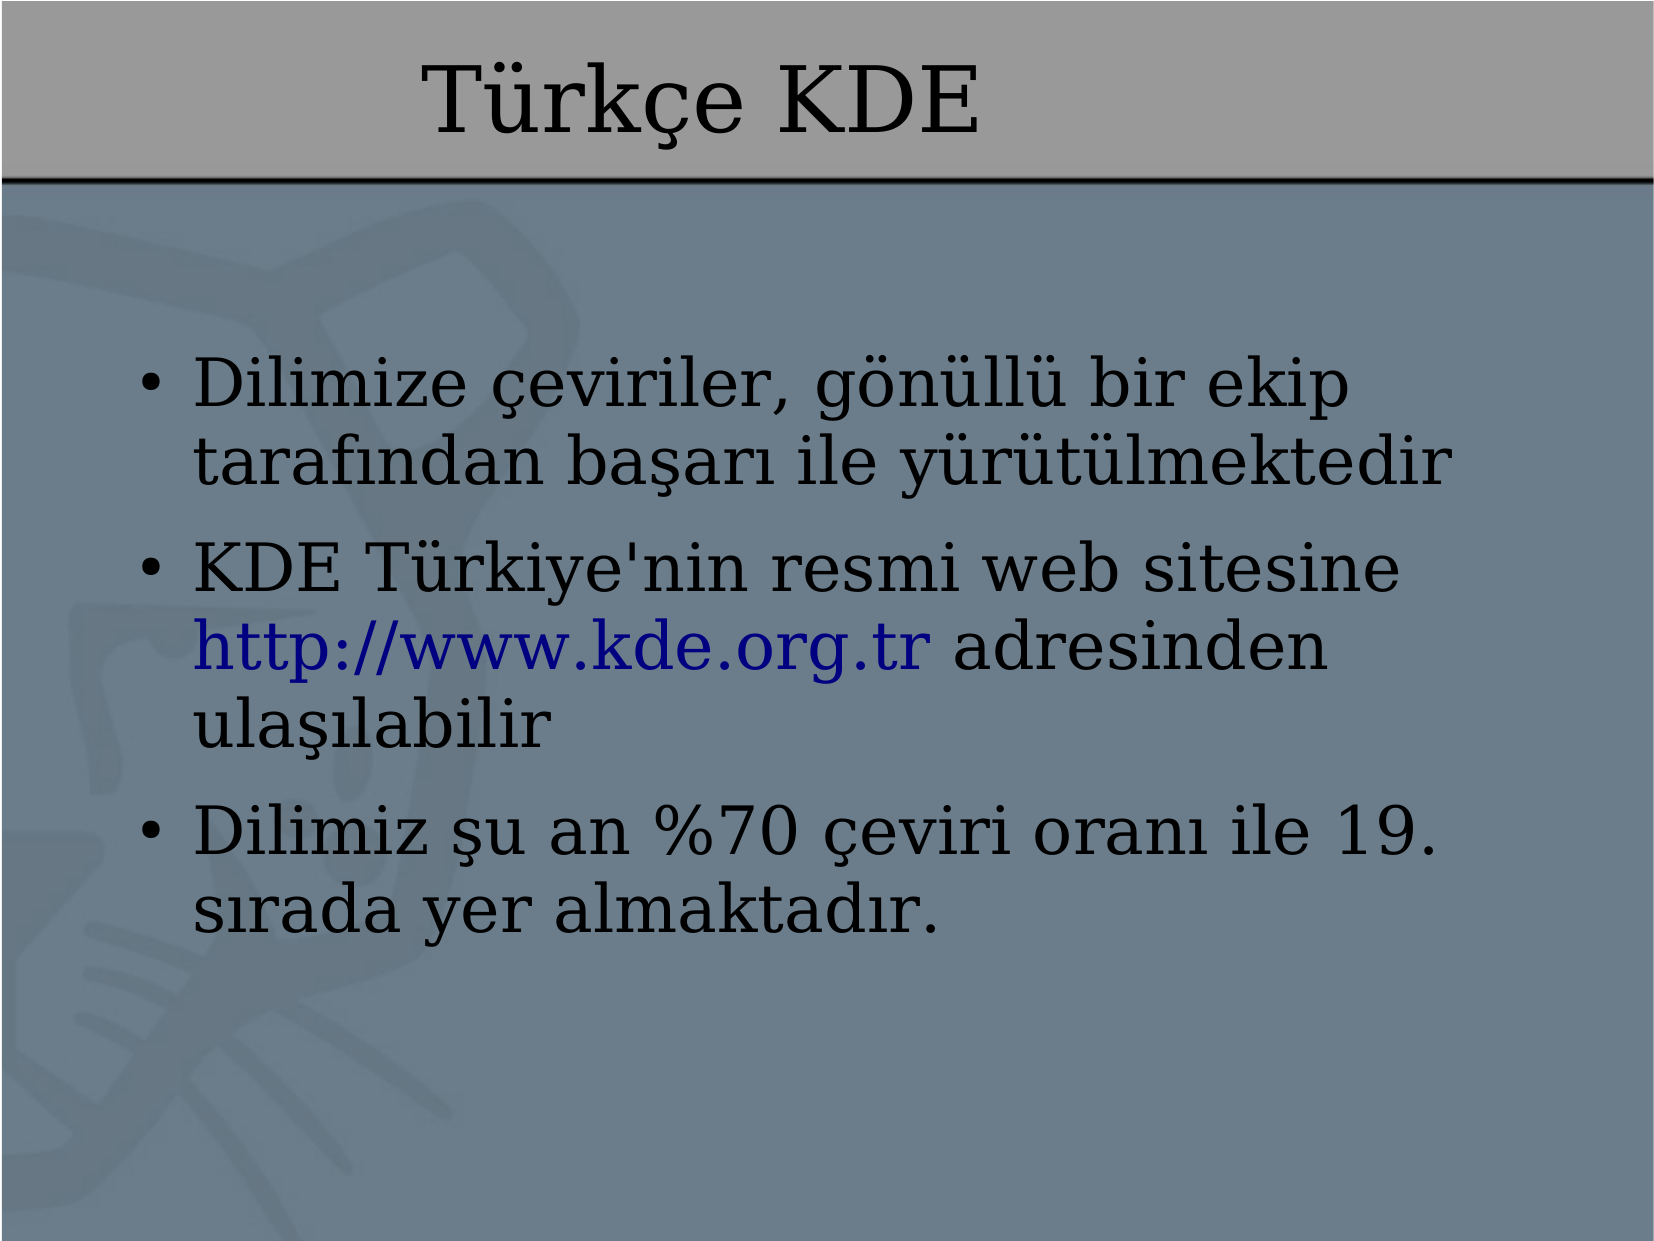

# Türkçe KDE
Dilimize çeviriler, gönüllü bir ekip tarafından başarı ile yürütülmektedir
KDE Türkiye'nin resmi web sitesine http://www.kde.org.tr adresinden ulaşılabilir
Dilimiz şu an %70 çeviri oranı ile 19. sırada yer almaktadır.